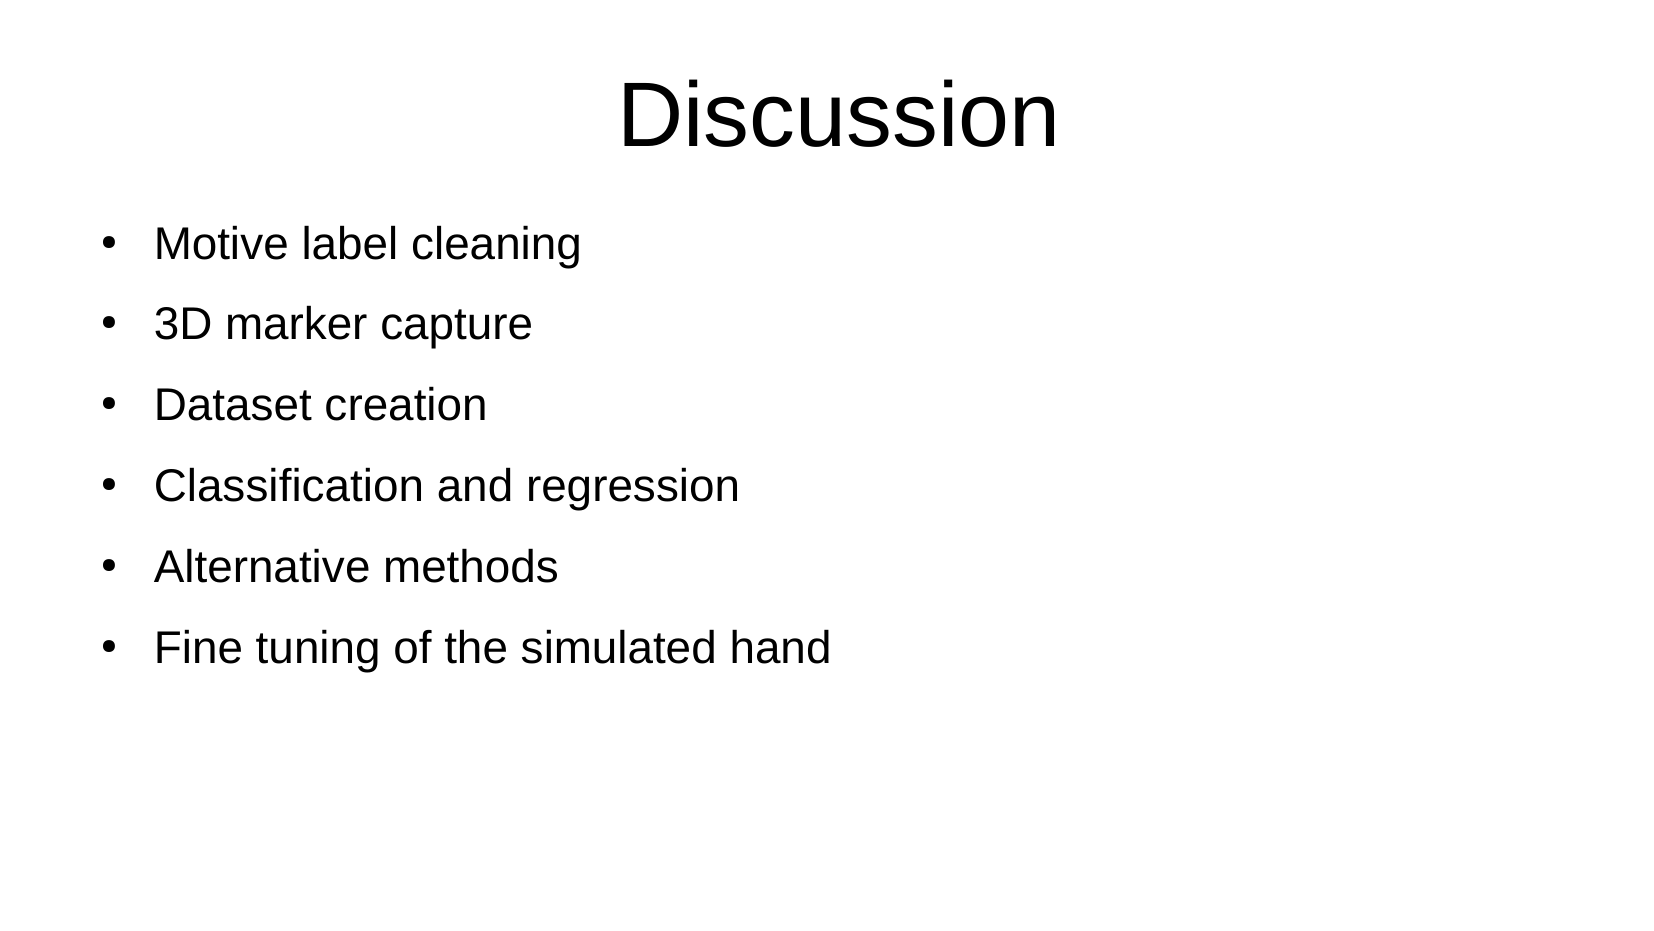

# Discussion
Motive label cleaning
3D marker capture
Dataset creation
Classification and regression
Alternative methods
Fine tuning of the simulated hand